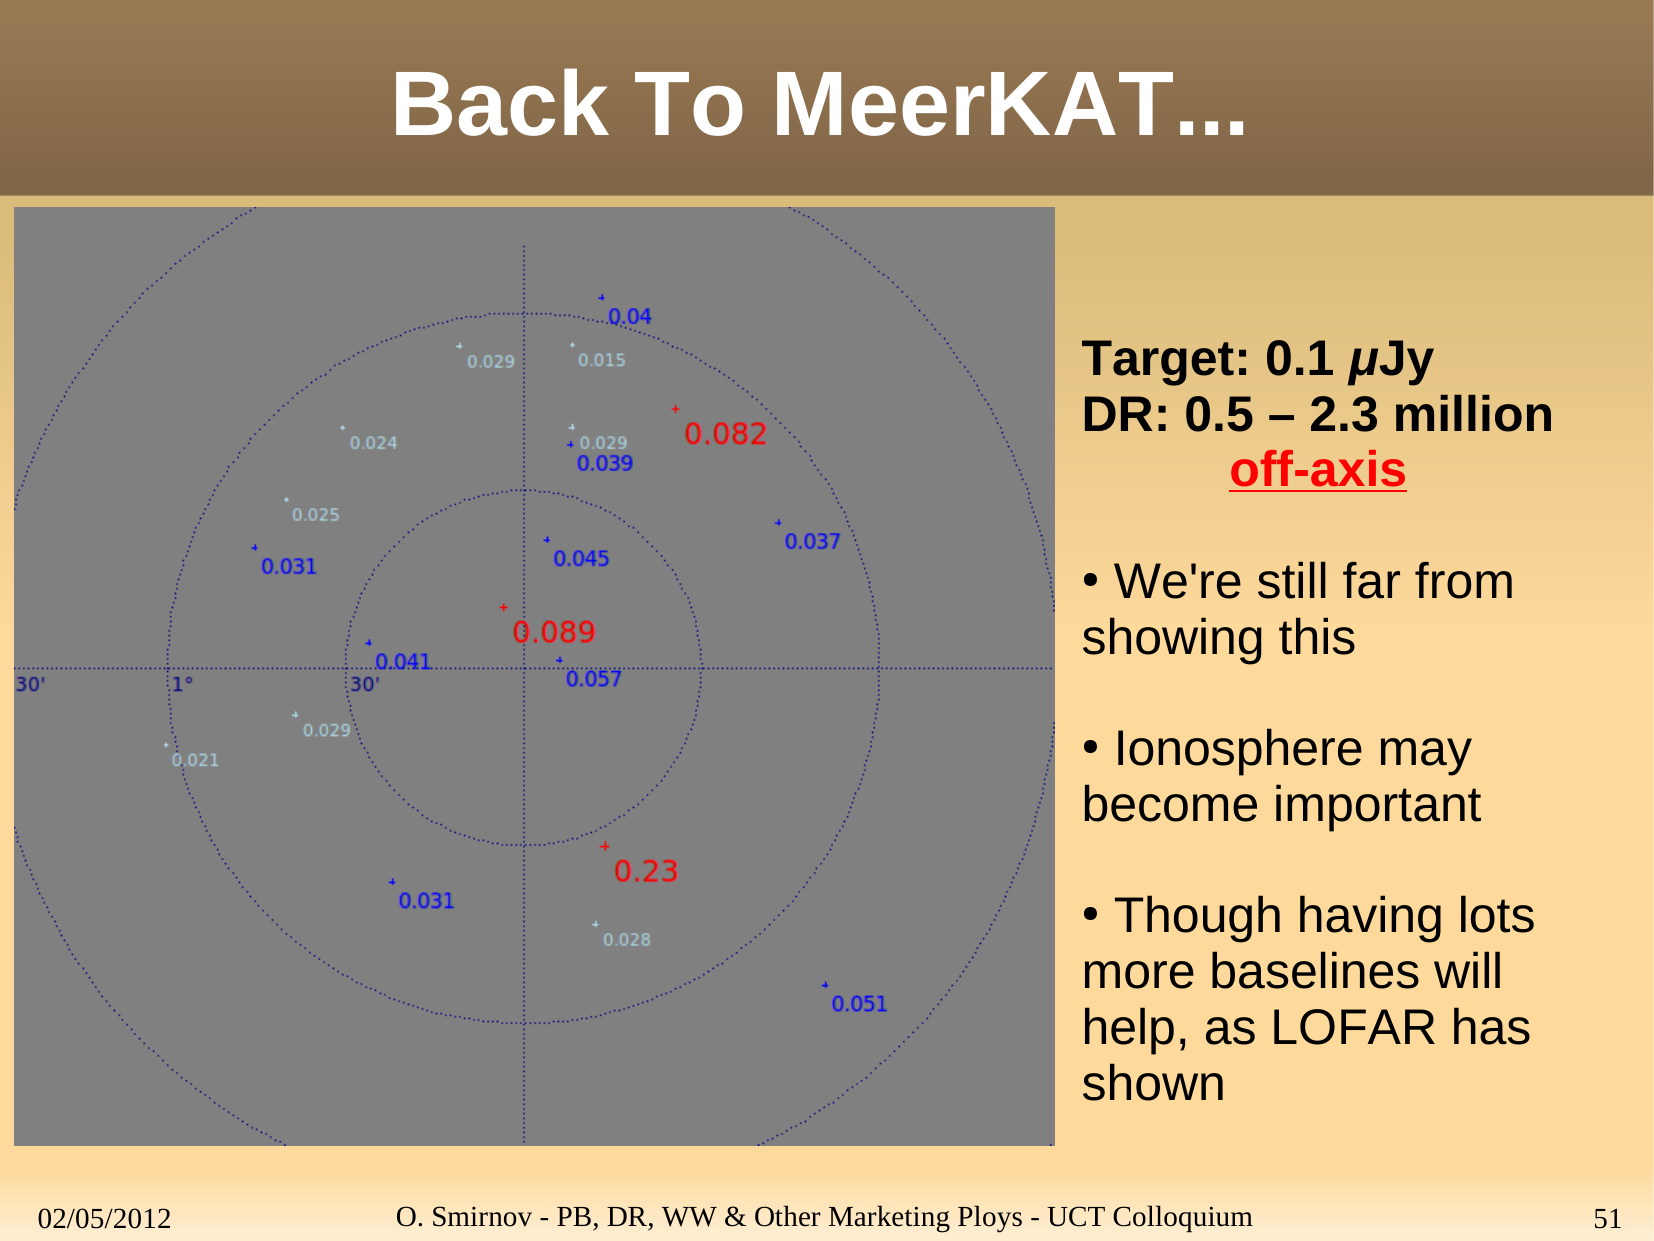

# Back To MeerKAT...
Target: 0.1 μJy
DR: 0.5 – 2.3 million
		off-axis
 We're still far from showing this
 Ionosphere may become important
 Though having lots more baselines will help, as LOFAR has shown
O. Smirnov - PB, DR, WW & Other Marketing Ploys - UCT Colloquium
02/05/2012
51